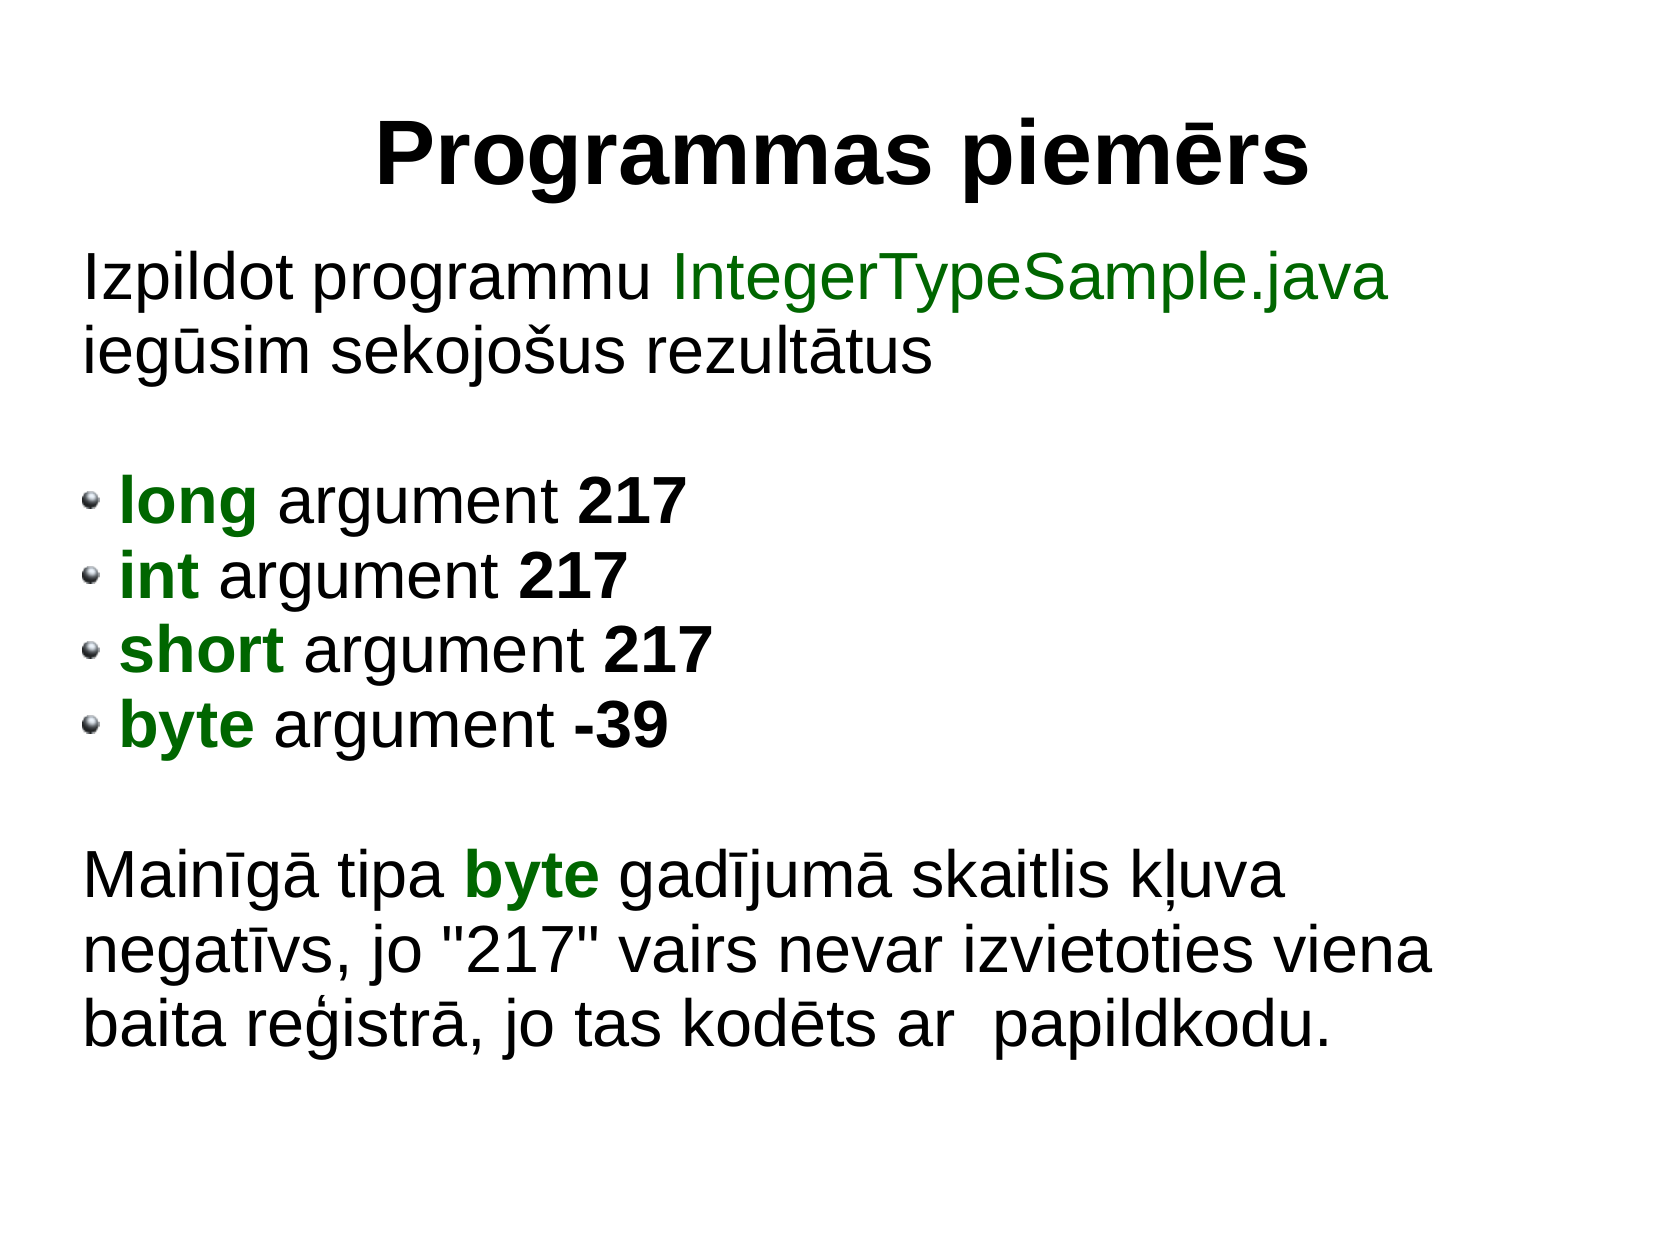

# Programmas piemērs
Izpildot programmu IntegerTypeSample.java iegūsim sekojošus rezultātus
 long argument 217
 int argument 217
 short argument 217
 byte argument -39
Mainīgā tipa byte gadījumā skaitlis kļuva negatīvs, jo "217" vairs nevar izvietoties viena baita reģistrā, jo tas kodēts ar papildkodu.